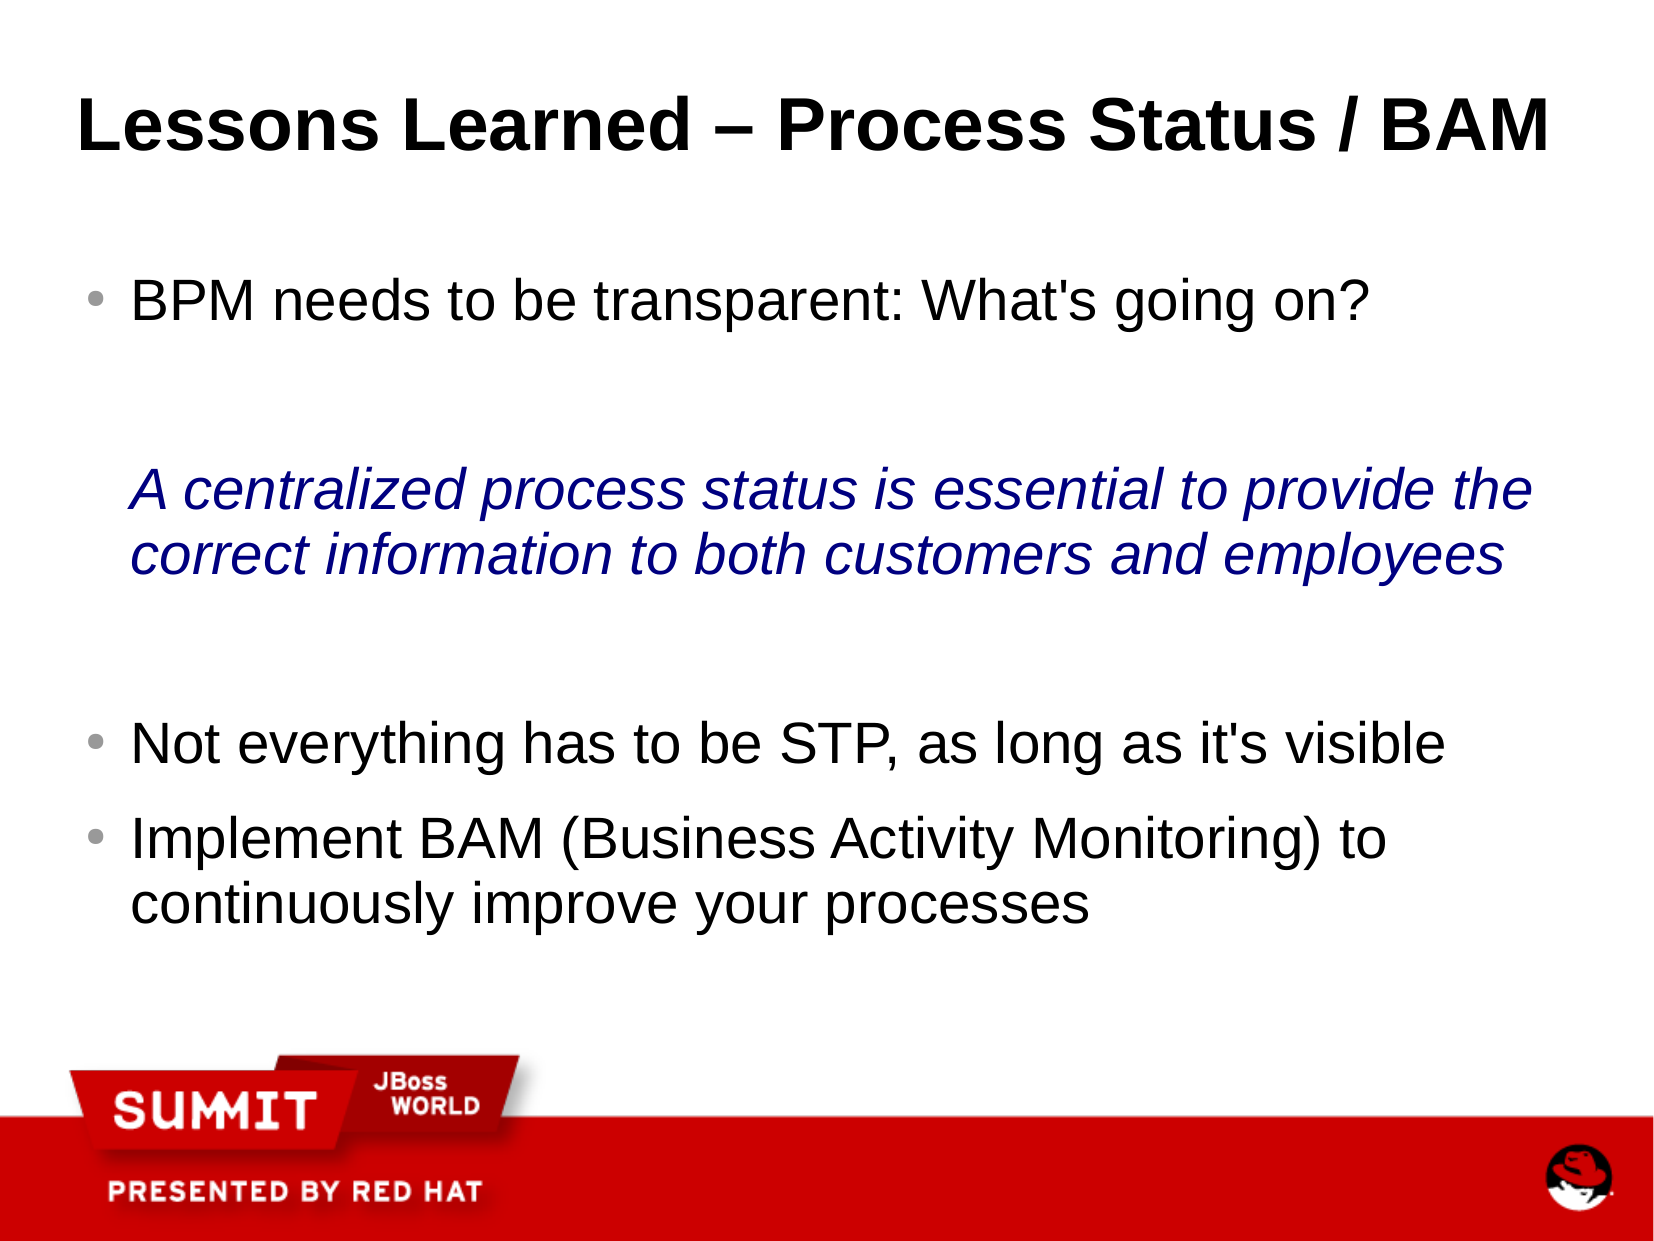

# Lessons Learned – Process Status / BAM
BPM needs to be transparent: What's going on?
A centralized process status is essential to provide the correct information to both customers and employees
Not everything has to be STP, as long as it's visible
Implement BAM (Business Activity Monitoring) to continuously improve your processes